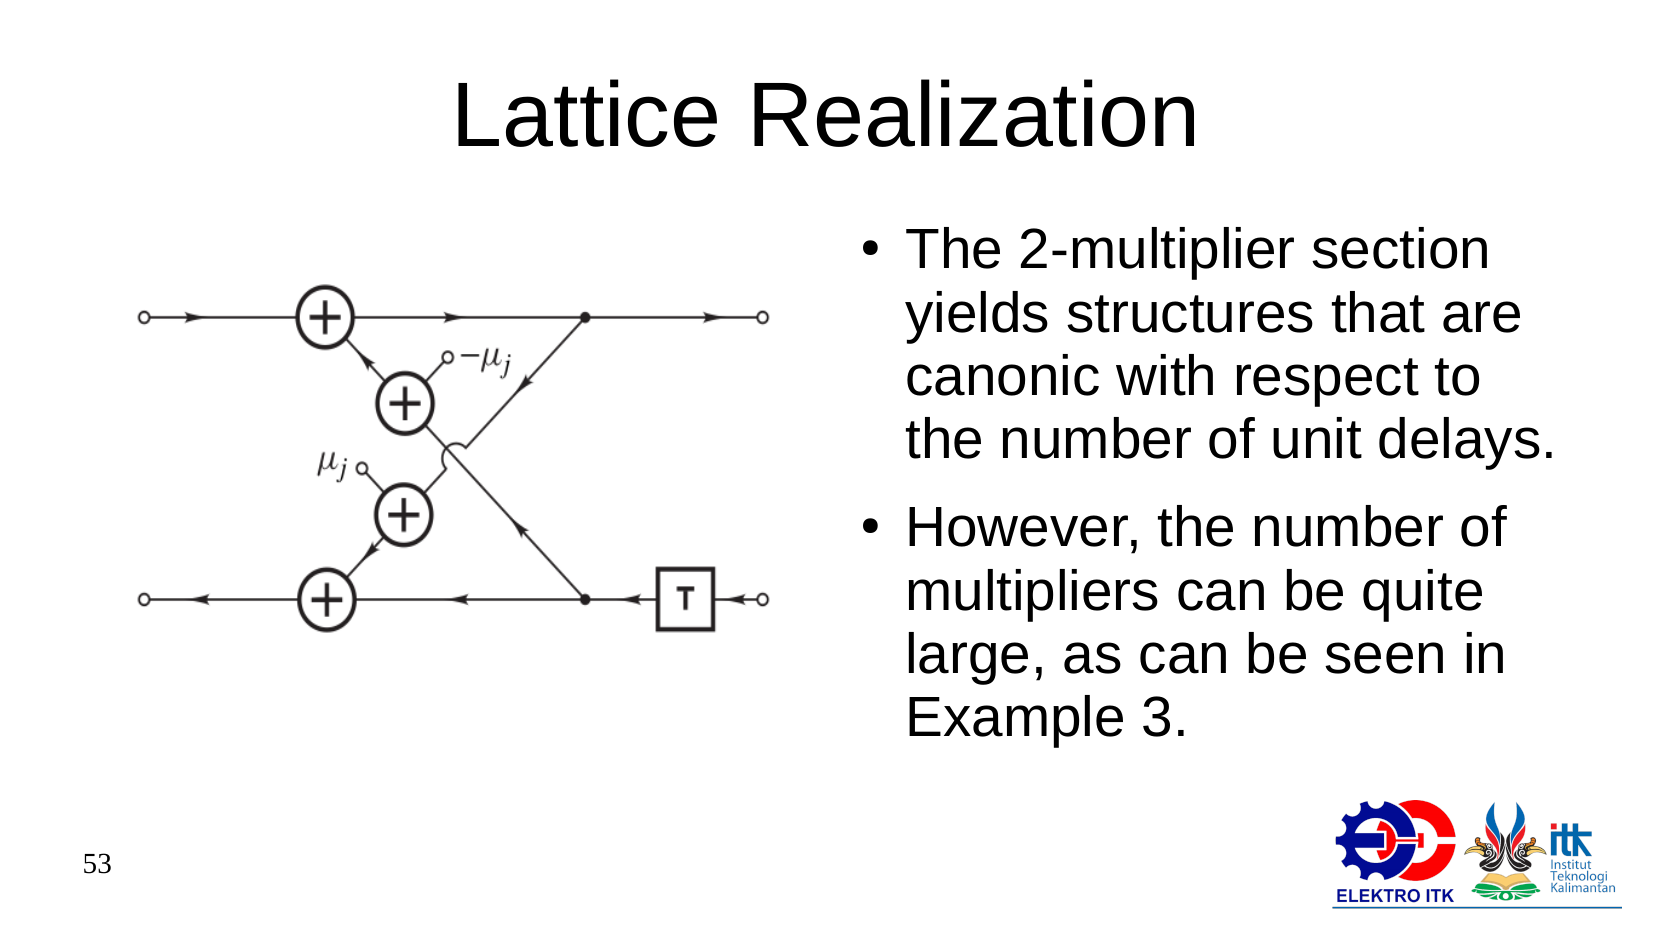

# Lattice Realization
The 2-multiplier section yields structures that are canonic with respect to the number of unit delays.
However, the number of multipliers can be quite large, as can be seen in Example 3.